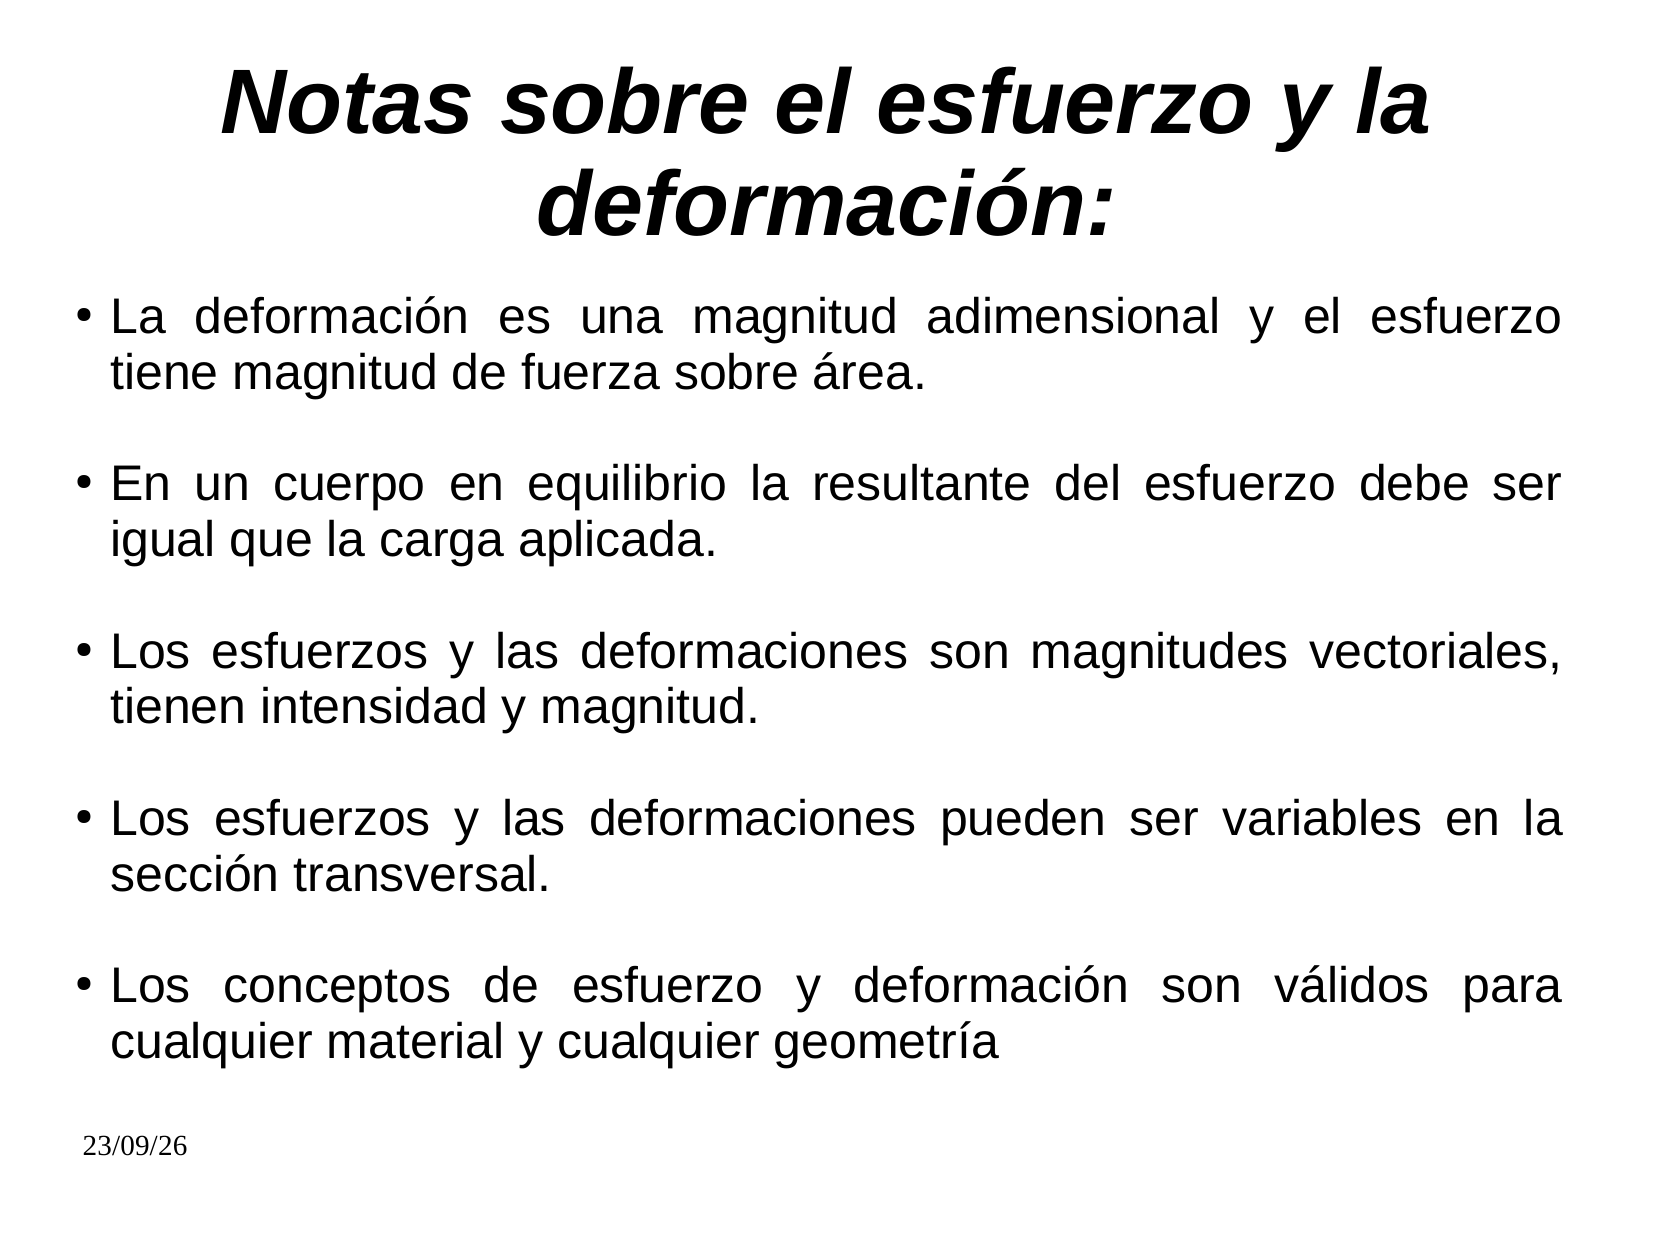

# Notas sobre el esfuerzo y la deformación:
La deformación es una magnitud adimensional y el esfuerzo tiene magnitud de fuerza sobre área.
En un cuerpo en equilibrio la resultante del esfuerzo debe ser igual que la carga aplicada.
Los esfuerzos y las deformaciones son magnitudes vectoriales, tienen intensidad y magnitud.
Los esfuerzos y las deformaciones pueden ser variables en la sección transversal.
Los conceptos de esfuerzo y deformación son válidos para cualquier material y cualquier geometría